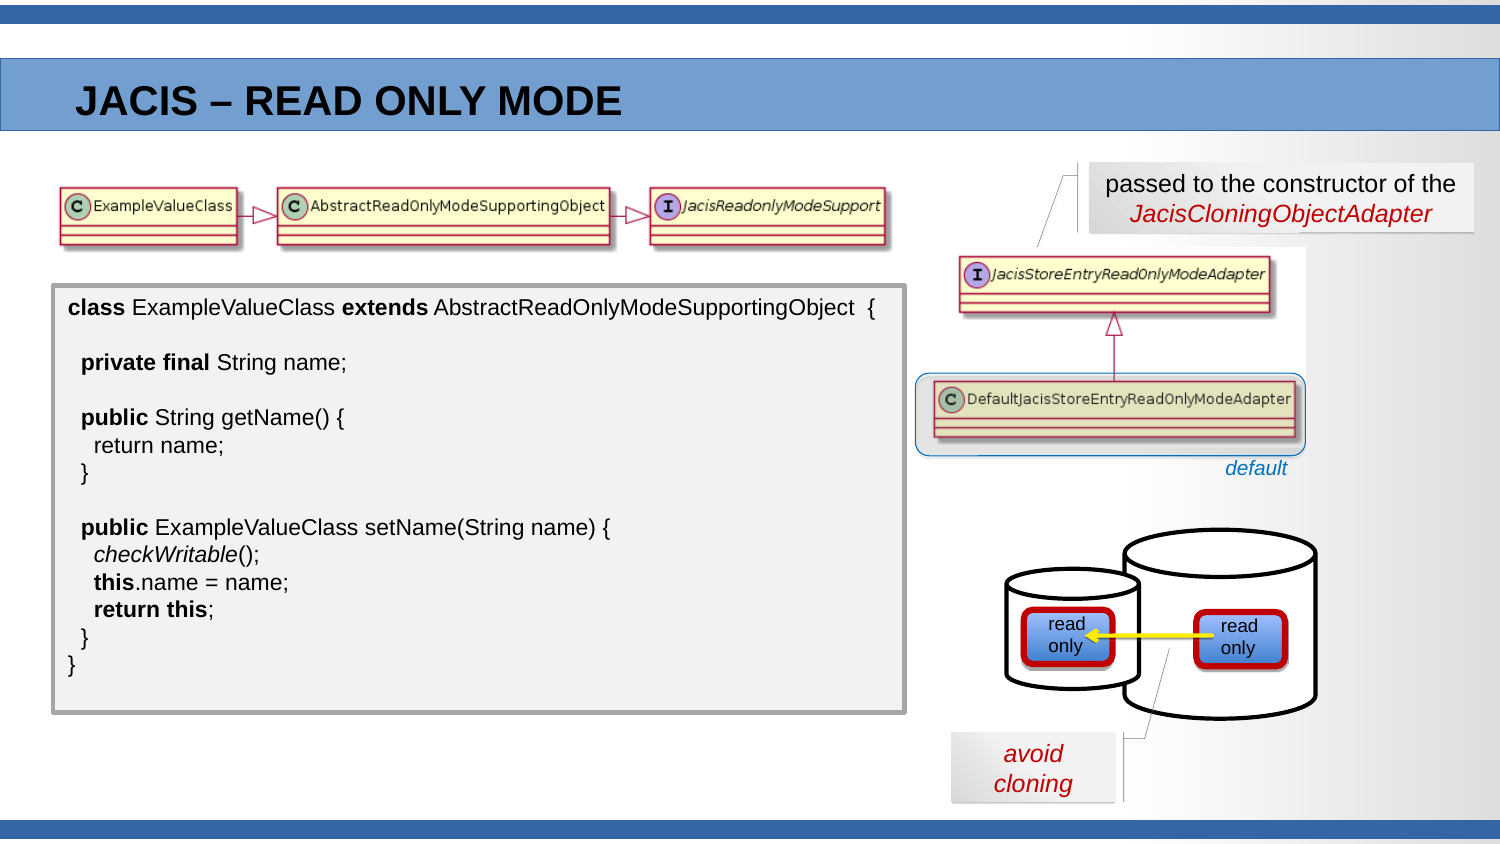

# JACIS – Read only mode
passed to the constructor of the JacisCloningObjectAdapter
class ExampleValueClass extends AbstractReadOnlyModeSupportingObject {
 private final String name;
 public String getName() {
 return name;
 }
 public ExampleValueClass setName(String name) {
 checkWritable();
 this.name = name;
 return this;
 }
}
default
read
only
read
only
avoid cloning